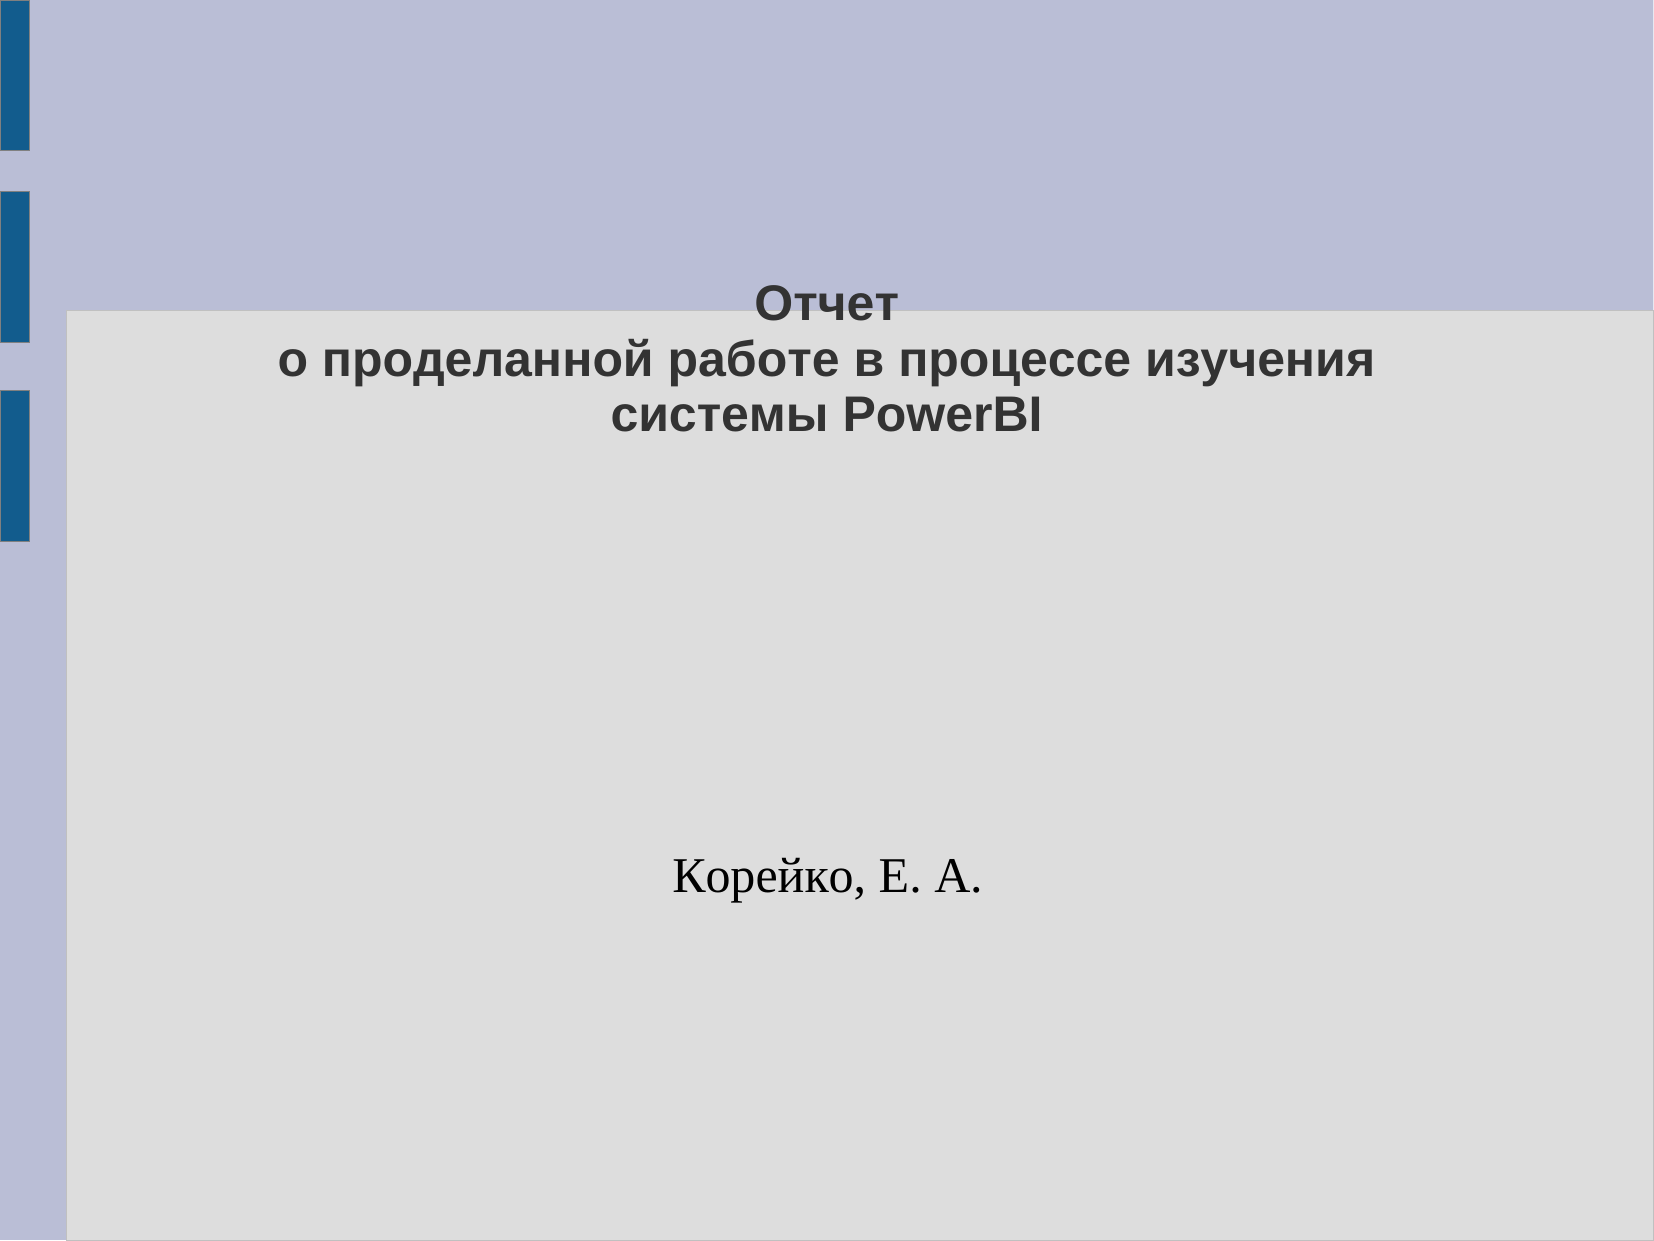

# Отчет о проделанной работе в процессе изучения системы PowerBI
Корейко, Е. А.